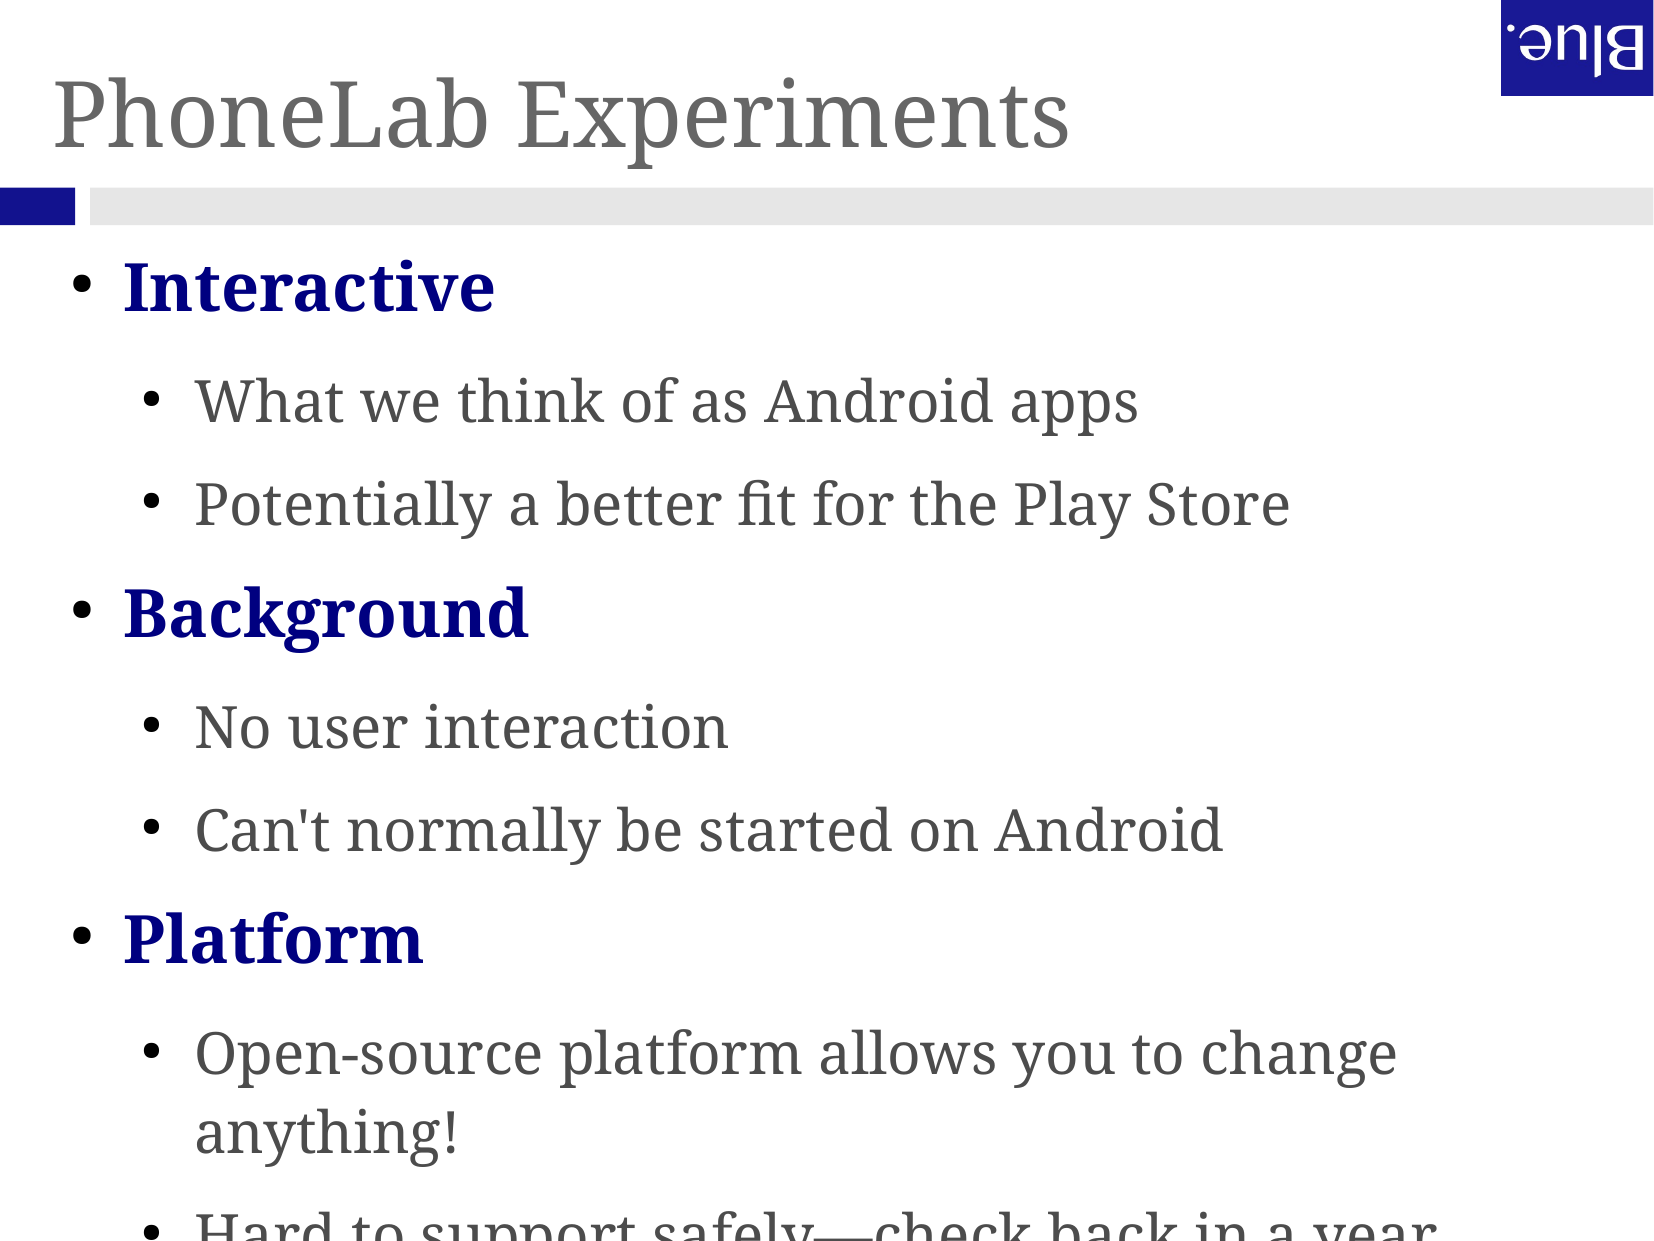

# PhoneLab Experiments
Interactive
What we think of as Android apps
Potentially a better fit for the Play Store
Background
No user interaction
Can't normally be started on Android
Platform
Open-source platform allows you to change anything!
Hard to support safely—check back in a year